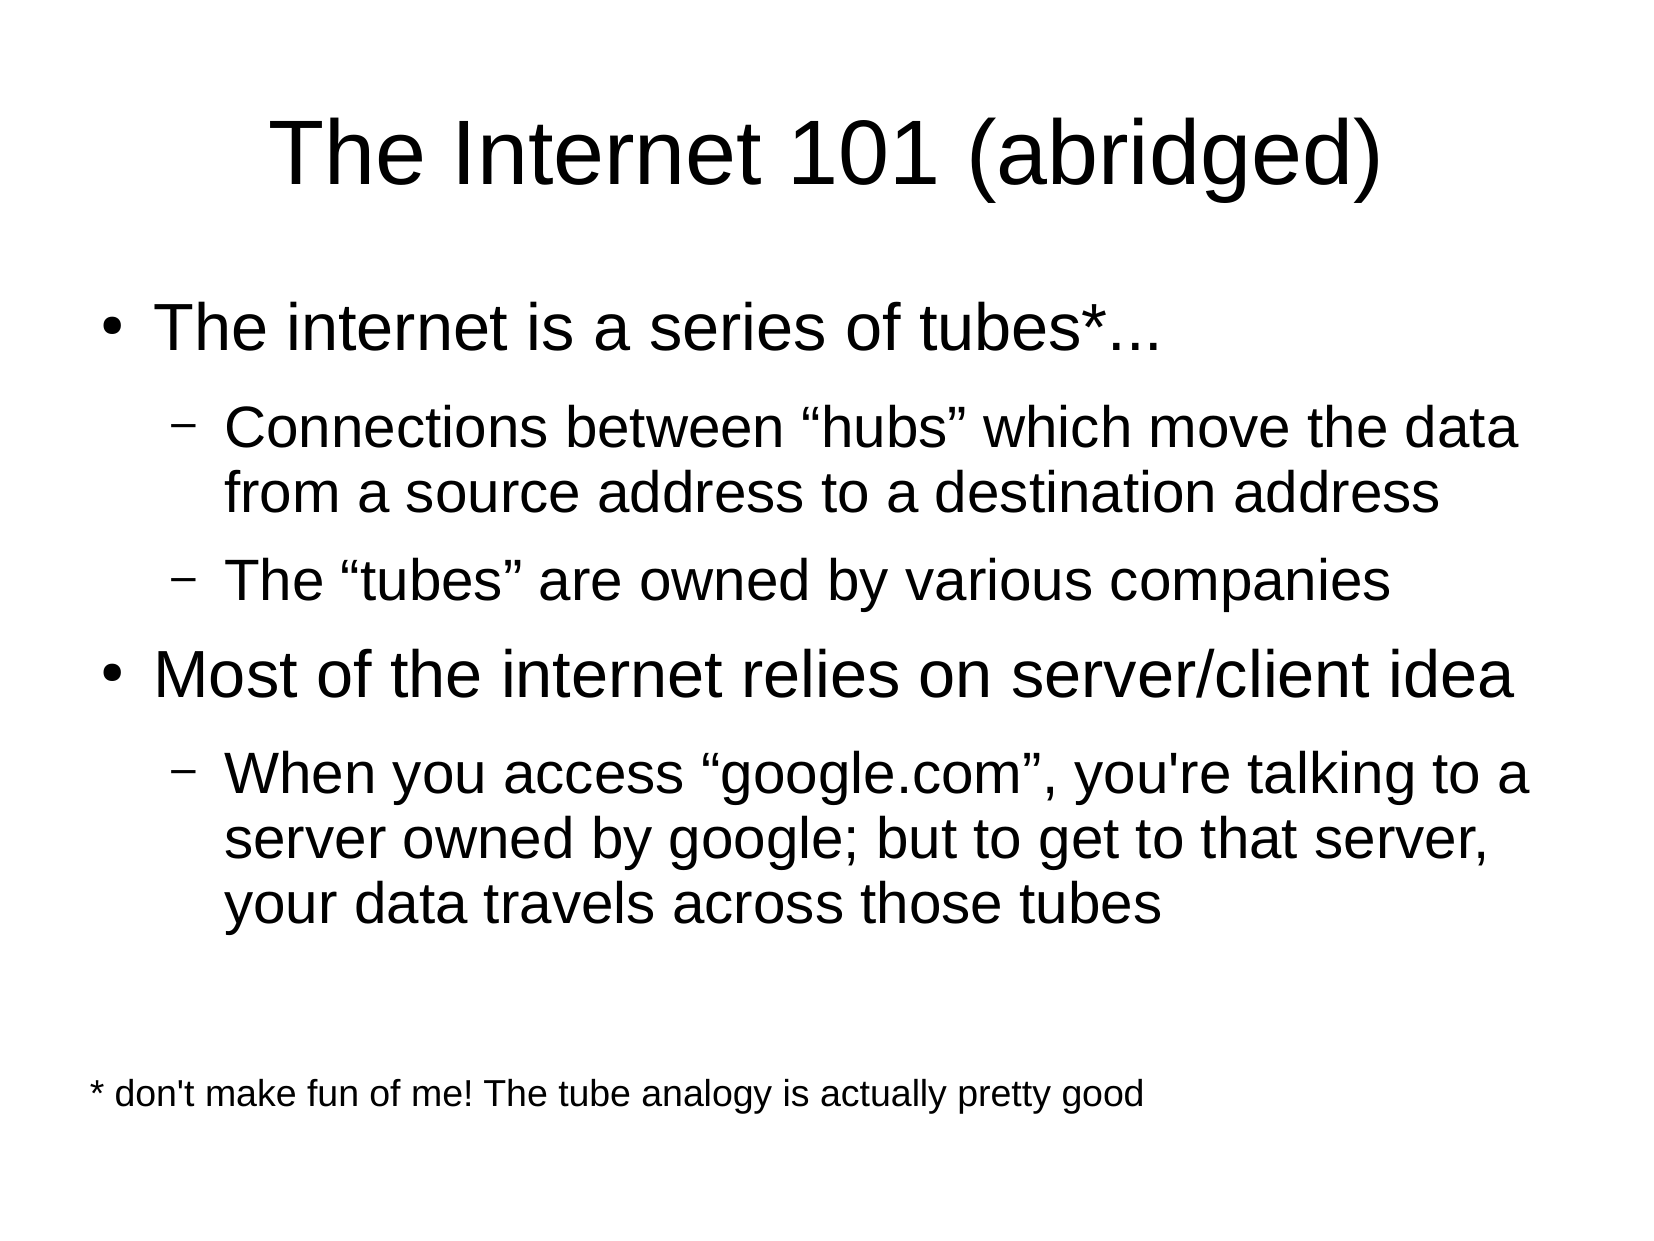

# The Internet 101 (abridged)
The internet is a series of tubes*...
Connections between “hubs” which move the data from a source address to a destination address
The “tubes” are owned by various companies
Most of the internet relies on server/client idea
When you access “google.com”, you're talking to a server owned by google; but to get to that server, your data travels across those tubes
* don't make fun of me! The tube analogy is actually pretty good